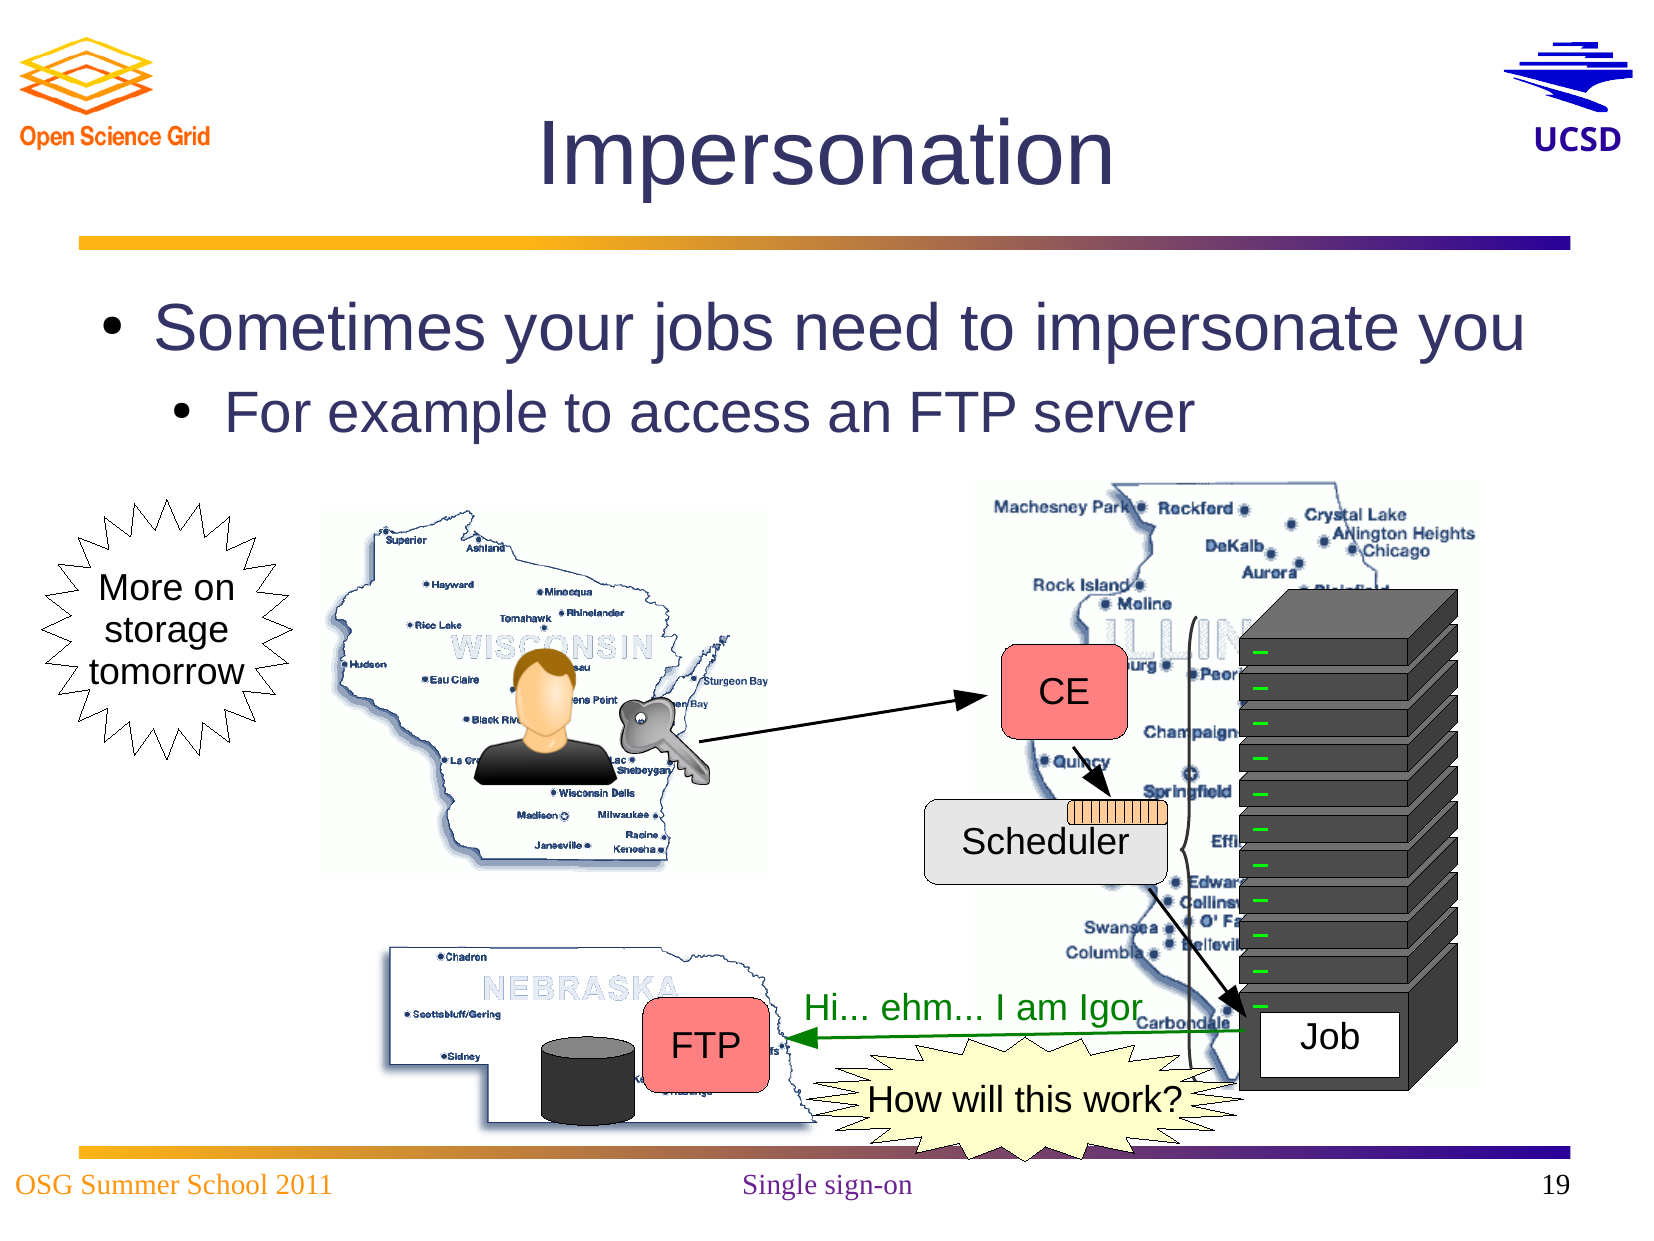

# Impersonation
Sometimes your jobs need to impersonate you
For example to access an FTP server
More on
storage
tomorrow
CE
Scheduler
Hi... ehm... I am Igor
FTP
Job
How will this work?
OSG Summer School 2011
Single sign-on
19